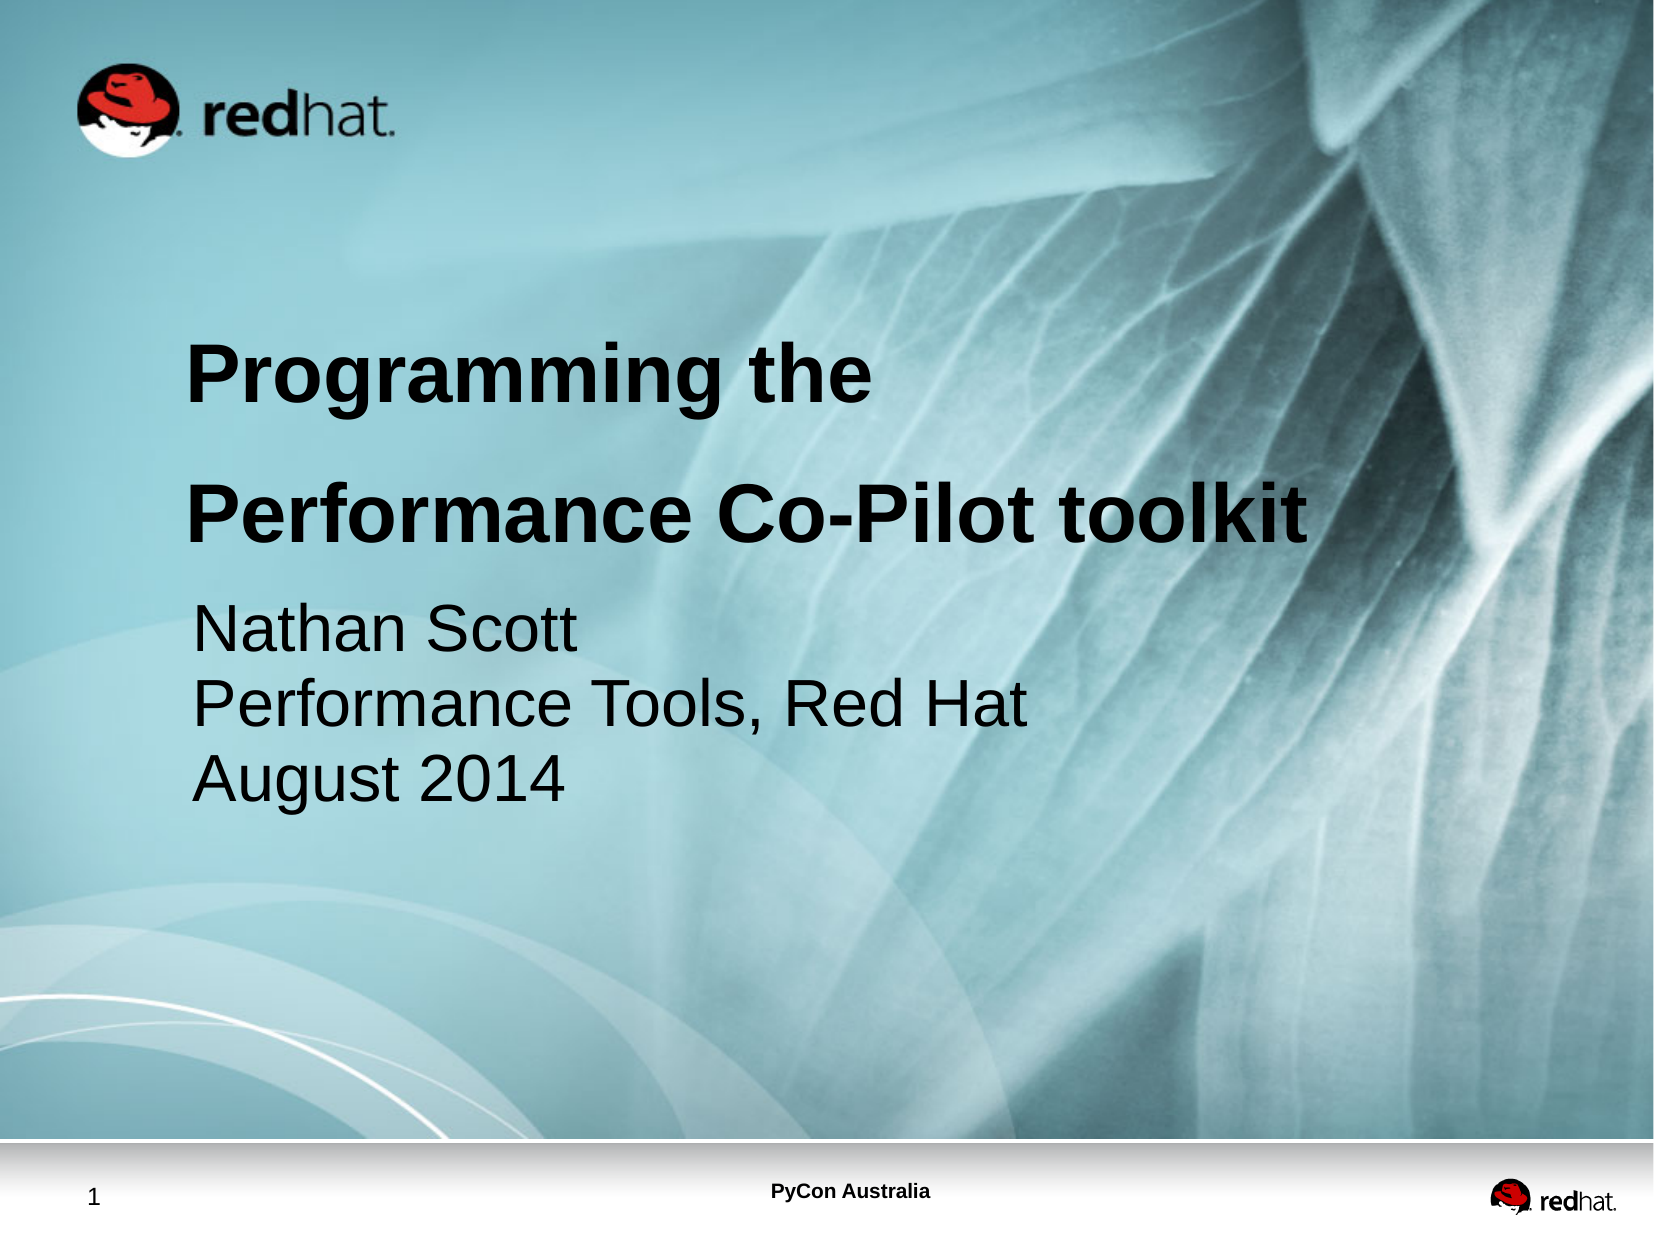

Programming the Performance Co-Pilot toolkit
Nathan Scott
Performance Tools, Red Hat
August 2014